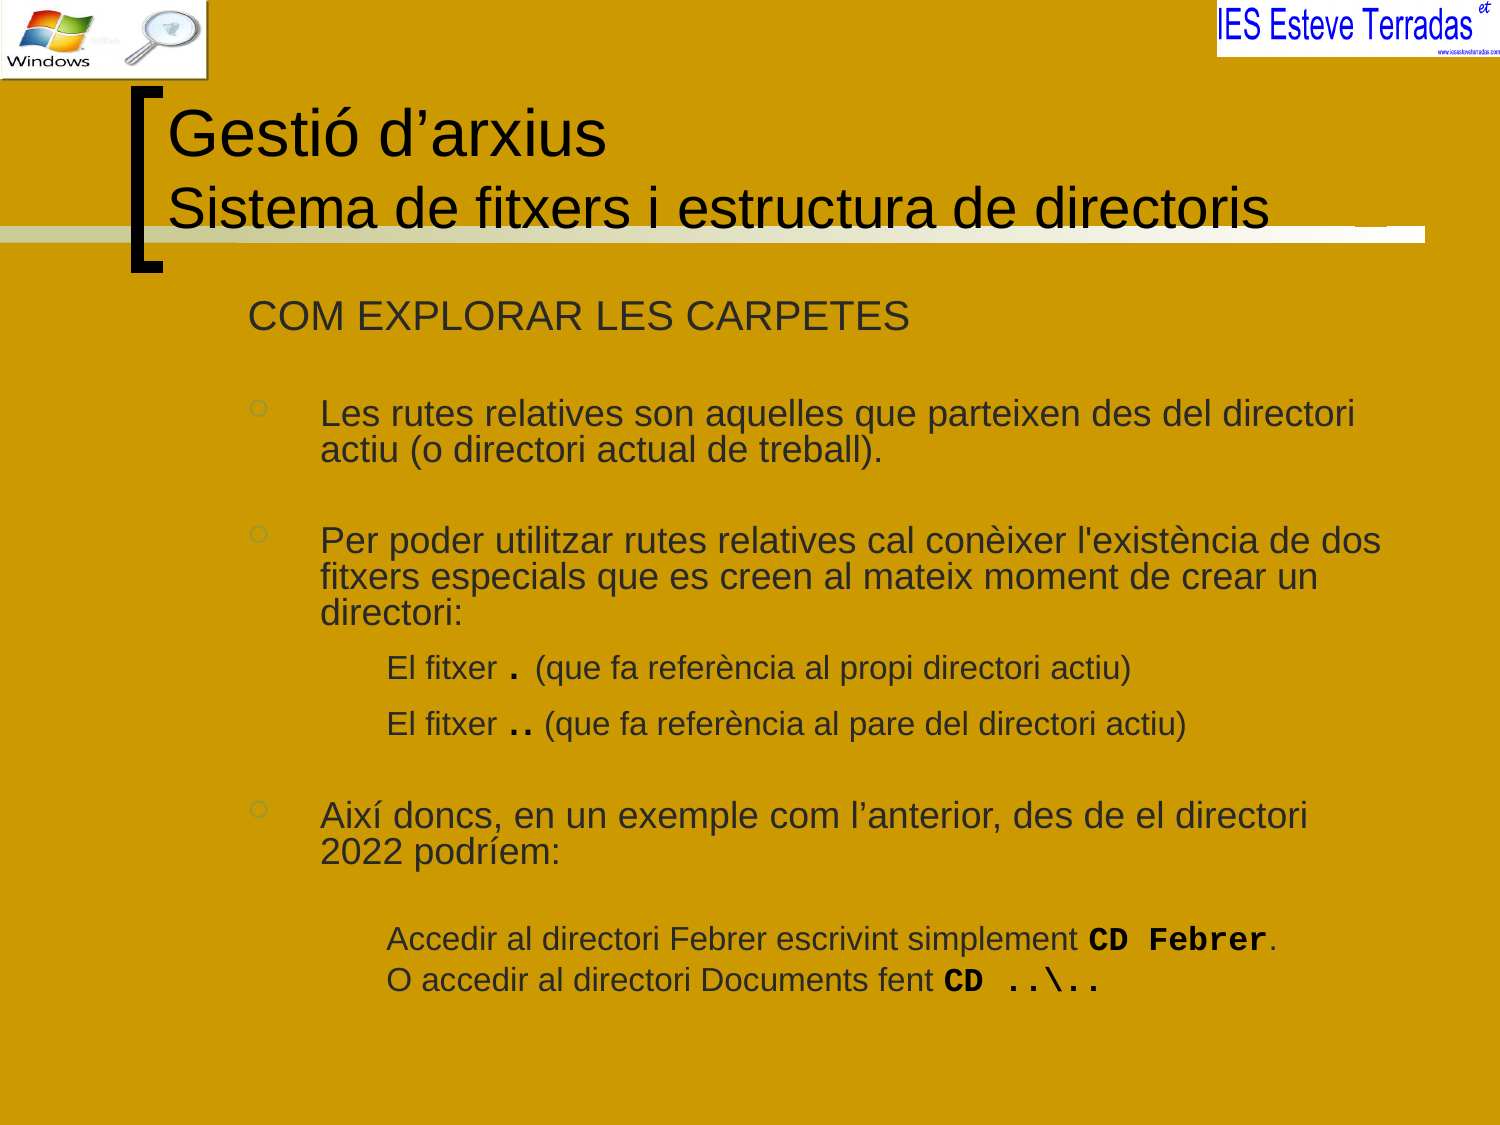

# Gestió d’arxius Sistema de fitxers i estructura de directoris
COM EXPLORAR LES CARPETES
Les rutes relatives son aquelles que parteixen des del directori actiu (o directori actual de treball).
Per poder utilitzar rutes relatives cal conèixer l'existència de dos fitxers especials que es creen al mateix moment de crear un directori:
El fitxer . (que fa referència al propi directori actiu)
El fitxer .. (que fa referència al pare del directori actiu)
Així doncs, en un exemple com l’anterior, des de el directori 2022 podríem:
Accedir al directori Febrer escrivint simplement CD Febrer.
O accedir al directori Documents fent CD ..\..